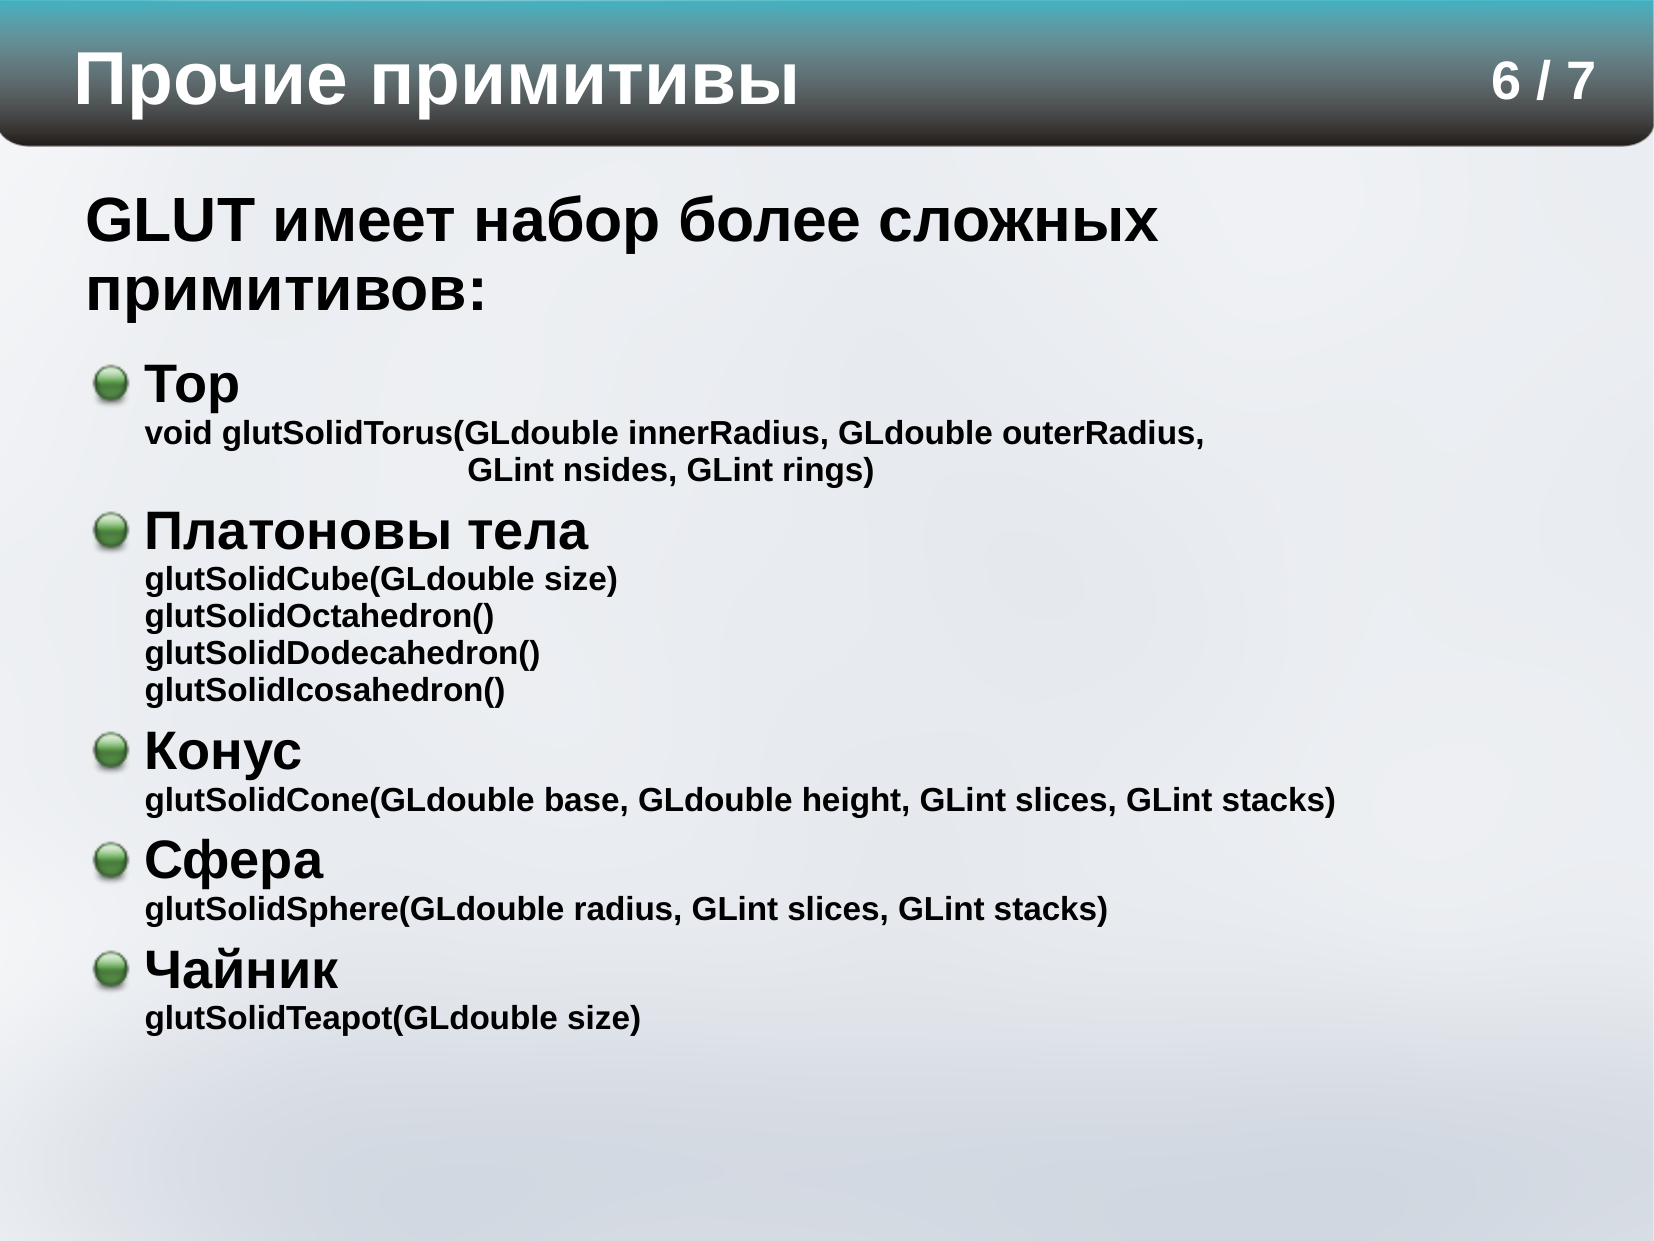

Прочие примитивы
GLUT имеет набор более сложных примитивов:
Тор
void glutSolidTorus(GLdouble innerRadius, GLdouble outerRadius,
 GLint nsides, GLint rings)
Платоновы тела
glutSolidCube(GLdouble size)
glutSolidOctahedron()
glutSolidDodecahedron()
glutSolidIcosahedron()
Конус
glutSolidCone(GLdouble base, GLdouble height, GLint slices, GLint stacks)
Сфера
glutSolidSphere(GLdouble radius, GLint slices, GLint stacks)
Чайник
glutSolidTeapot(GLdouble size)